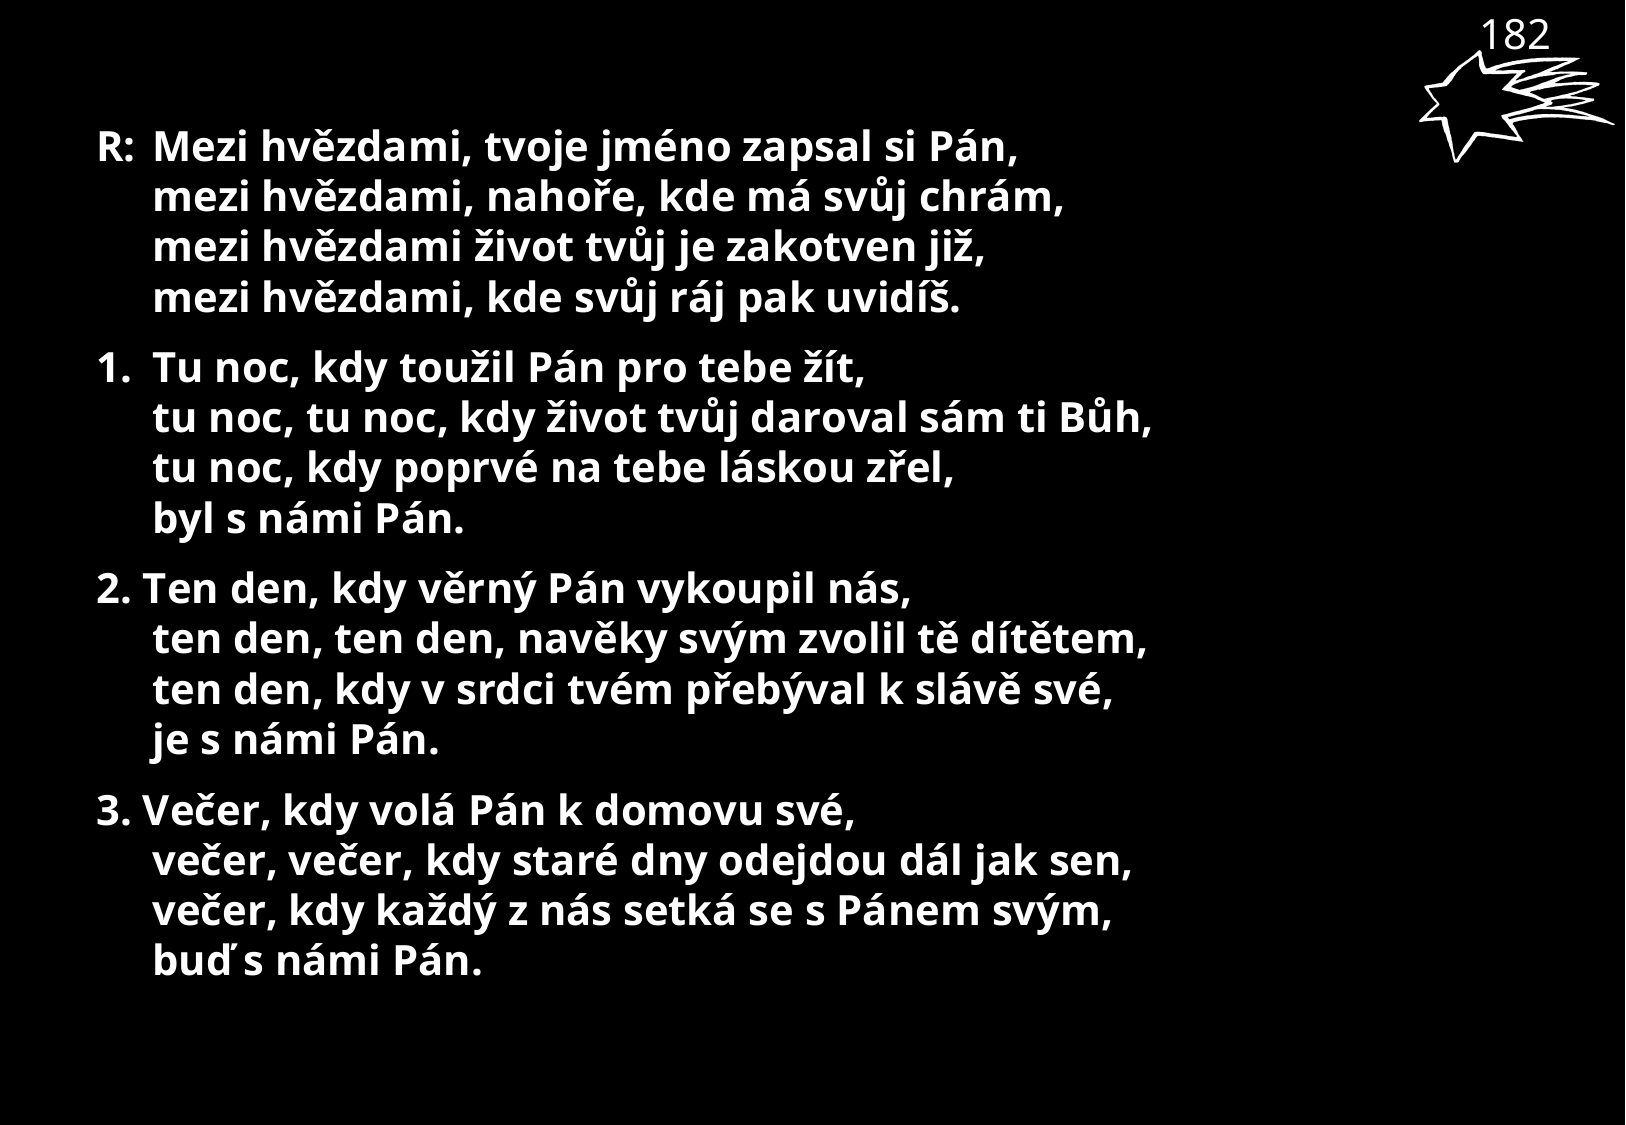

182
# R: 	Mezi hvězdami, tvoje jméno zapsal si Pán, mezi hvězdami, nahoře, kde má svůj chrám, mezi hvězdami život tvůj je zakotven již, mezi hvězdami, kde svůj ráj pak uvidíš.
1. 	Tu noc, kdy toužil Pán pro tebe žít,
tu noc, tu noc, kdy život tvůj daroval sám ti Bůh,
tu noc, kdy poprvé na tebe láskou zřel,
byl s námi Pán.
2. Ten den, kdy věrný Pán vykoupil nás,
ten den, ten den, navěky svým zvolil tě dítětem,
ten den, kdy v srdci tvém přebýval k slávě své,
je s námi Pán.
3. Večer, kdy volá Pán k domovu své,
večer, večer, kdy staré dny odejdou dál jak sen,
večer, kdy každý z nás setká se s Pánem svým,
buď s námi Pán.